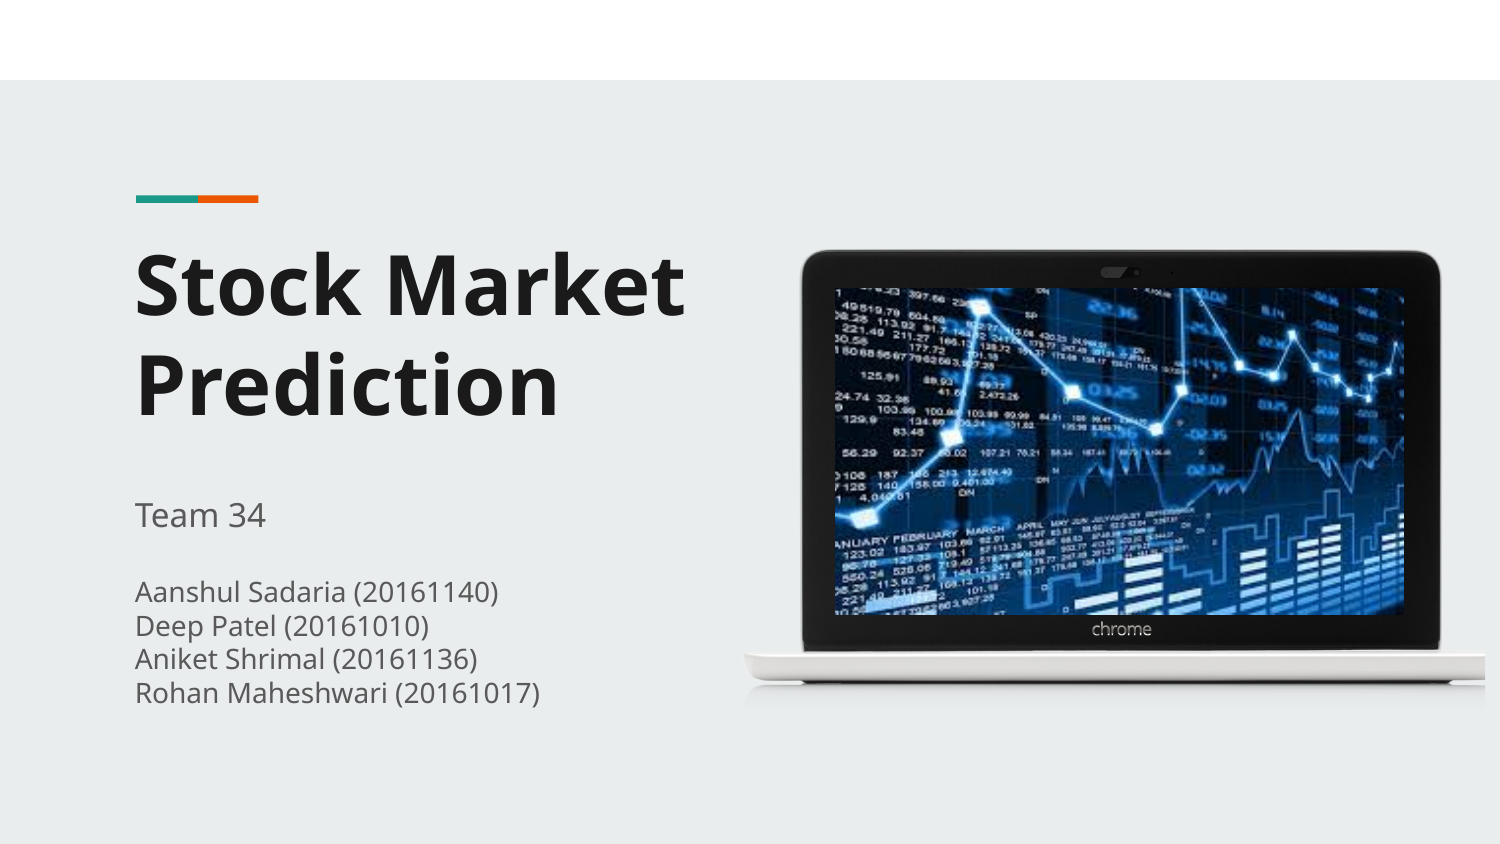

# Stock Market Prediction
Team 34
Aanshul Sadaria (20161140)
Deep Patel (20161010)
Aniket Shrimal (20161136)
Rohan Maheshwari (20161017)